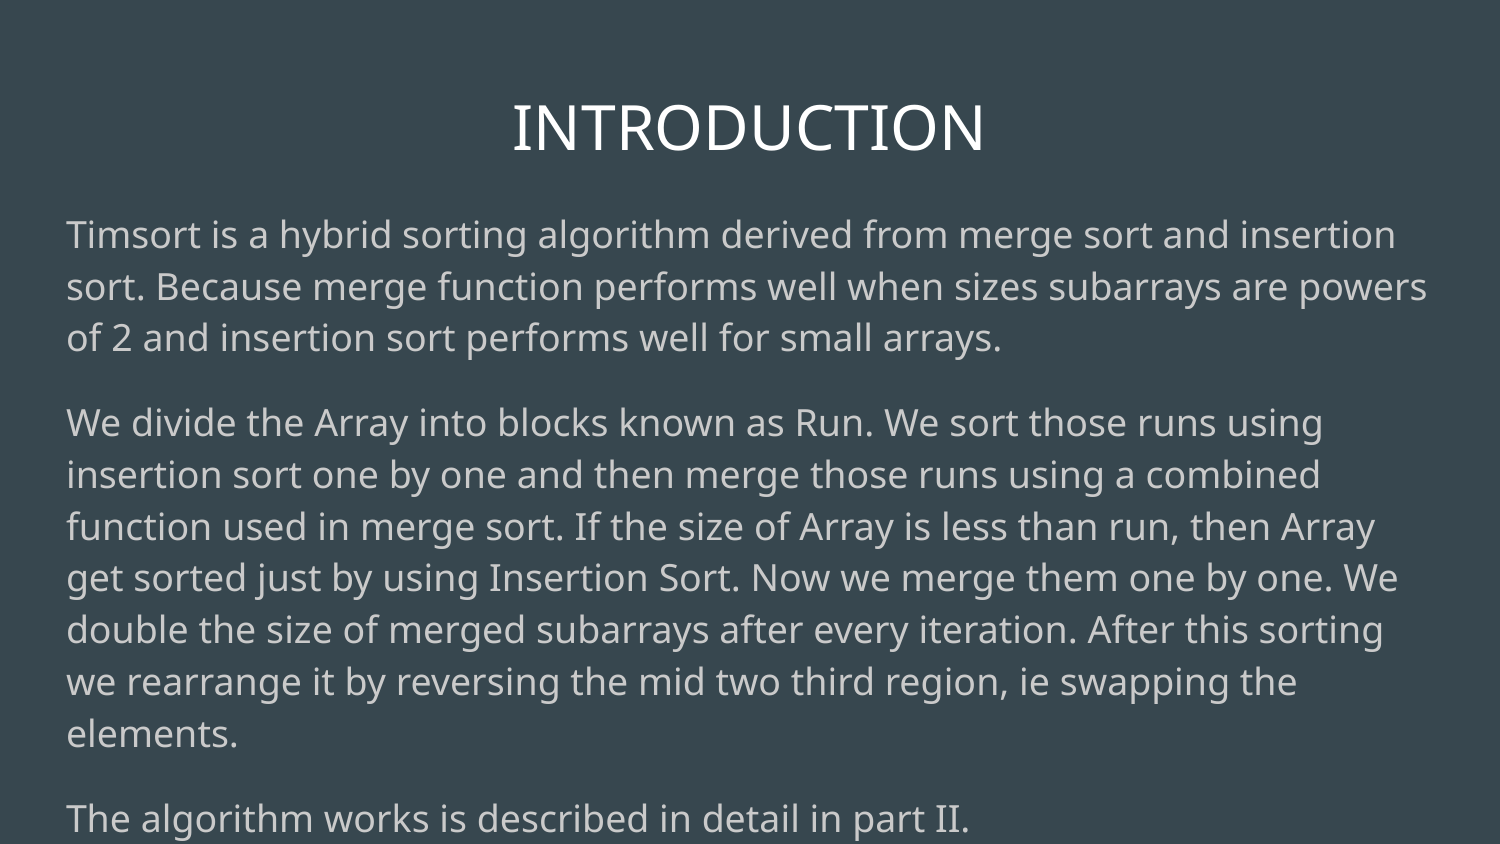

# INTRODUCTION
Timsort is a hybrid sorting algorithm derived from merge sort and insertion sort. Because merge function performs well when sizes subarrays are powers of 2 and insertion sort performs well for small arrays.
We divide the Array into blocks known as Run. We sort those runs using insertion sort one by one and then merge those runs using a combined function used in merge sort. If the size of Array is less than run, then Array get sorted just by using Insertion Sort. Now we merge them one by one. We double the size of merged subarrays after every iteration. After this sorting we rearrange it by reversing the mid two third region, ie swapping the elements.
The algorithm works is described in detail in part II.